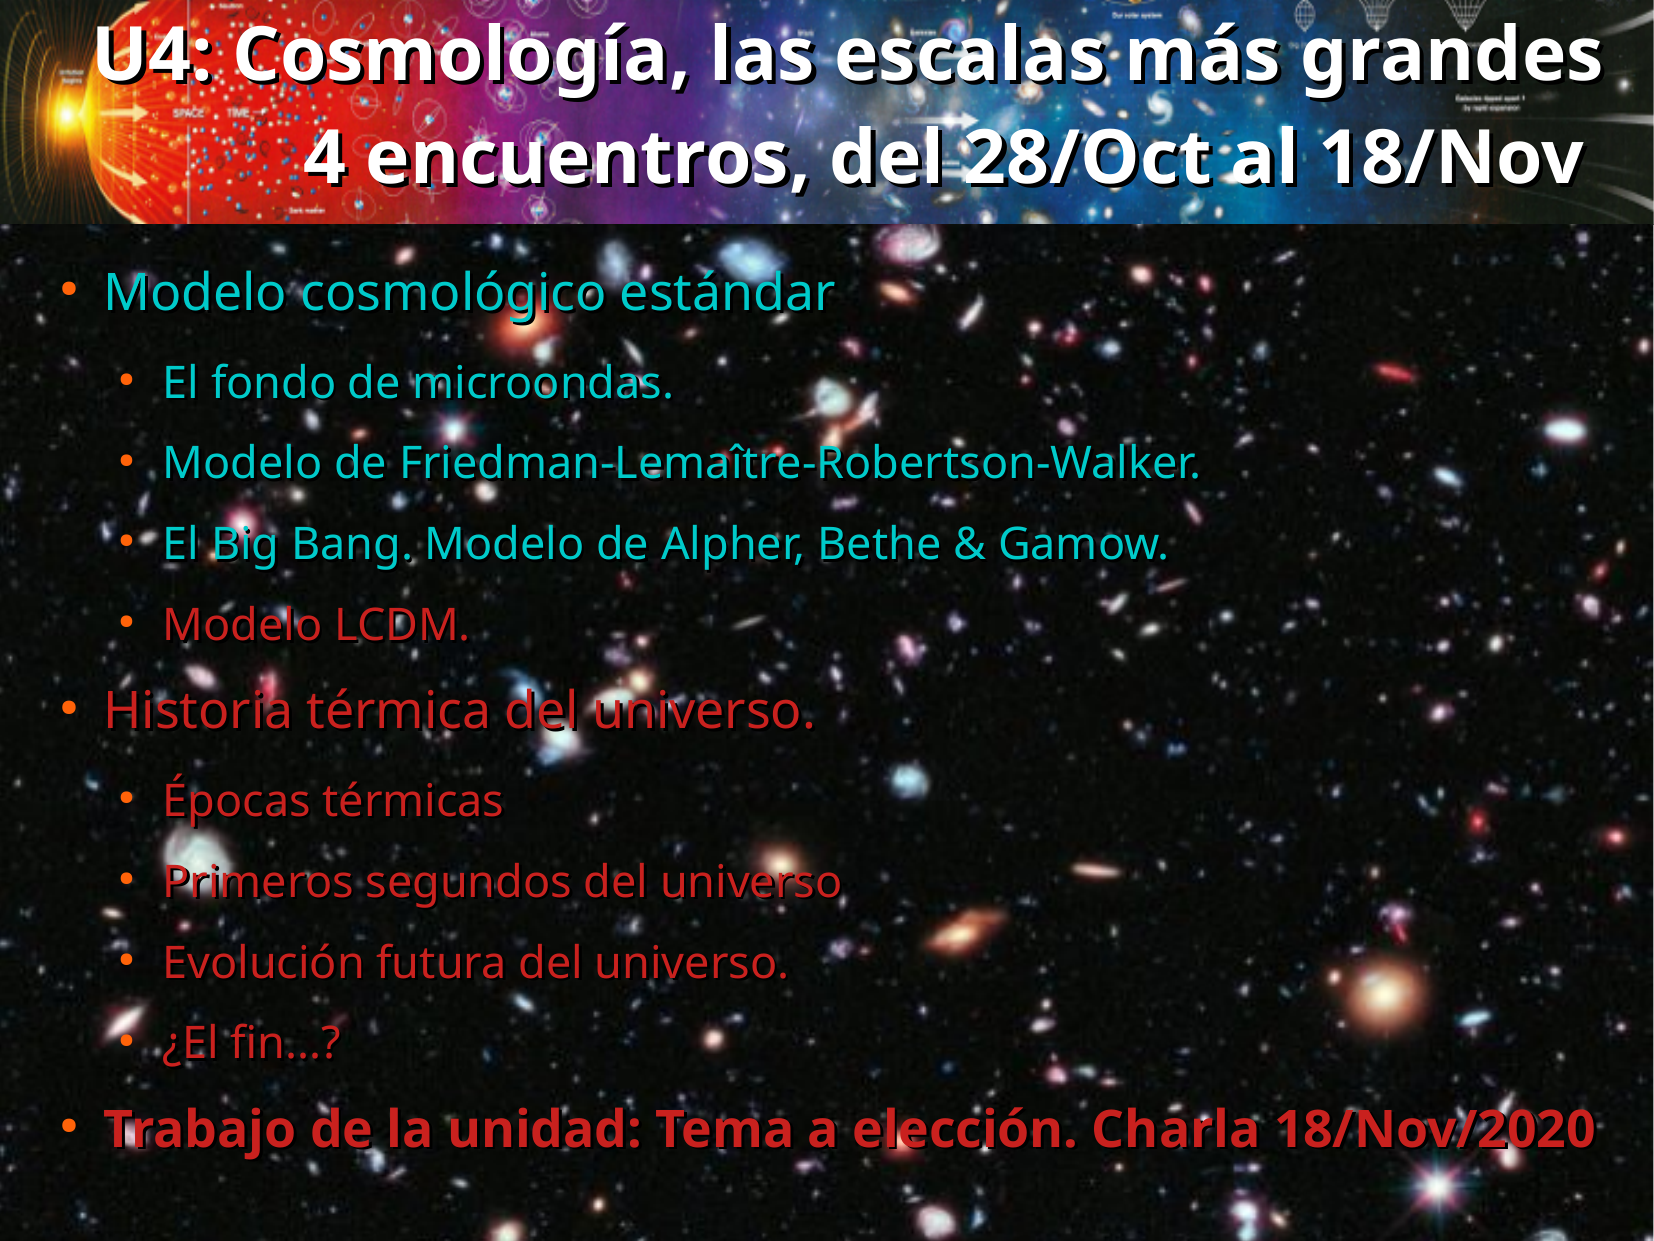

# U4: Cosmología, las escalas más grandes 4 encuentros, del 28/Oct al 18/Nov
Modelo cosmológico estándar
El fondo de microondas.
Modelo de Friedman-Lemaître-Robertson-Walker.
El Big Bang. Modelo de Alpher, Bethe & Gamow.
Modelo LCDM.
Historia térmica del universo.
Épocas térmicas
Primeros segundos del universo
Evolución futura del universo.
¿El fin...?
Trabajo de la unidad: Tema a elección. Charla 18/Nov/2020
H. Asorey - Física IV B
3